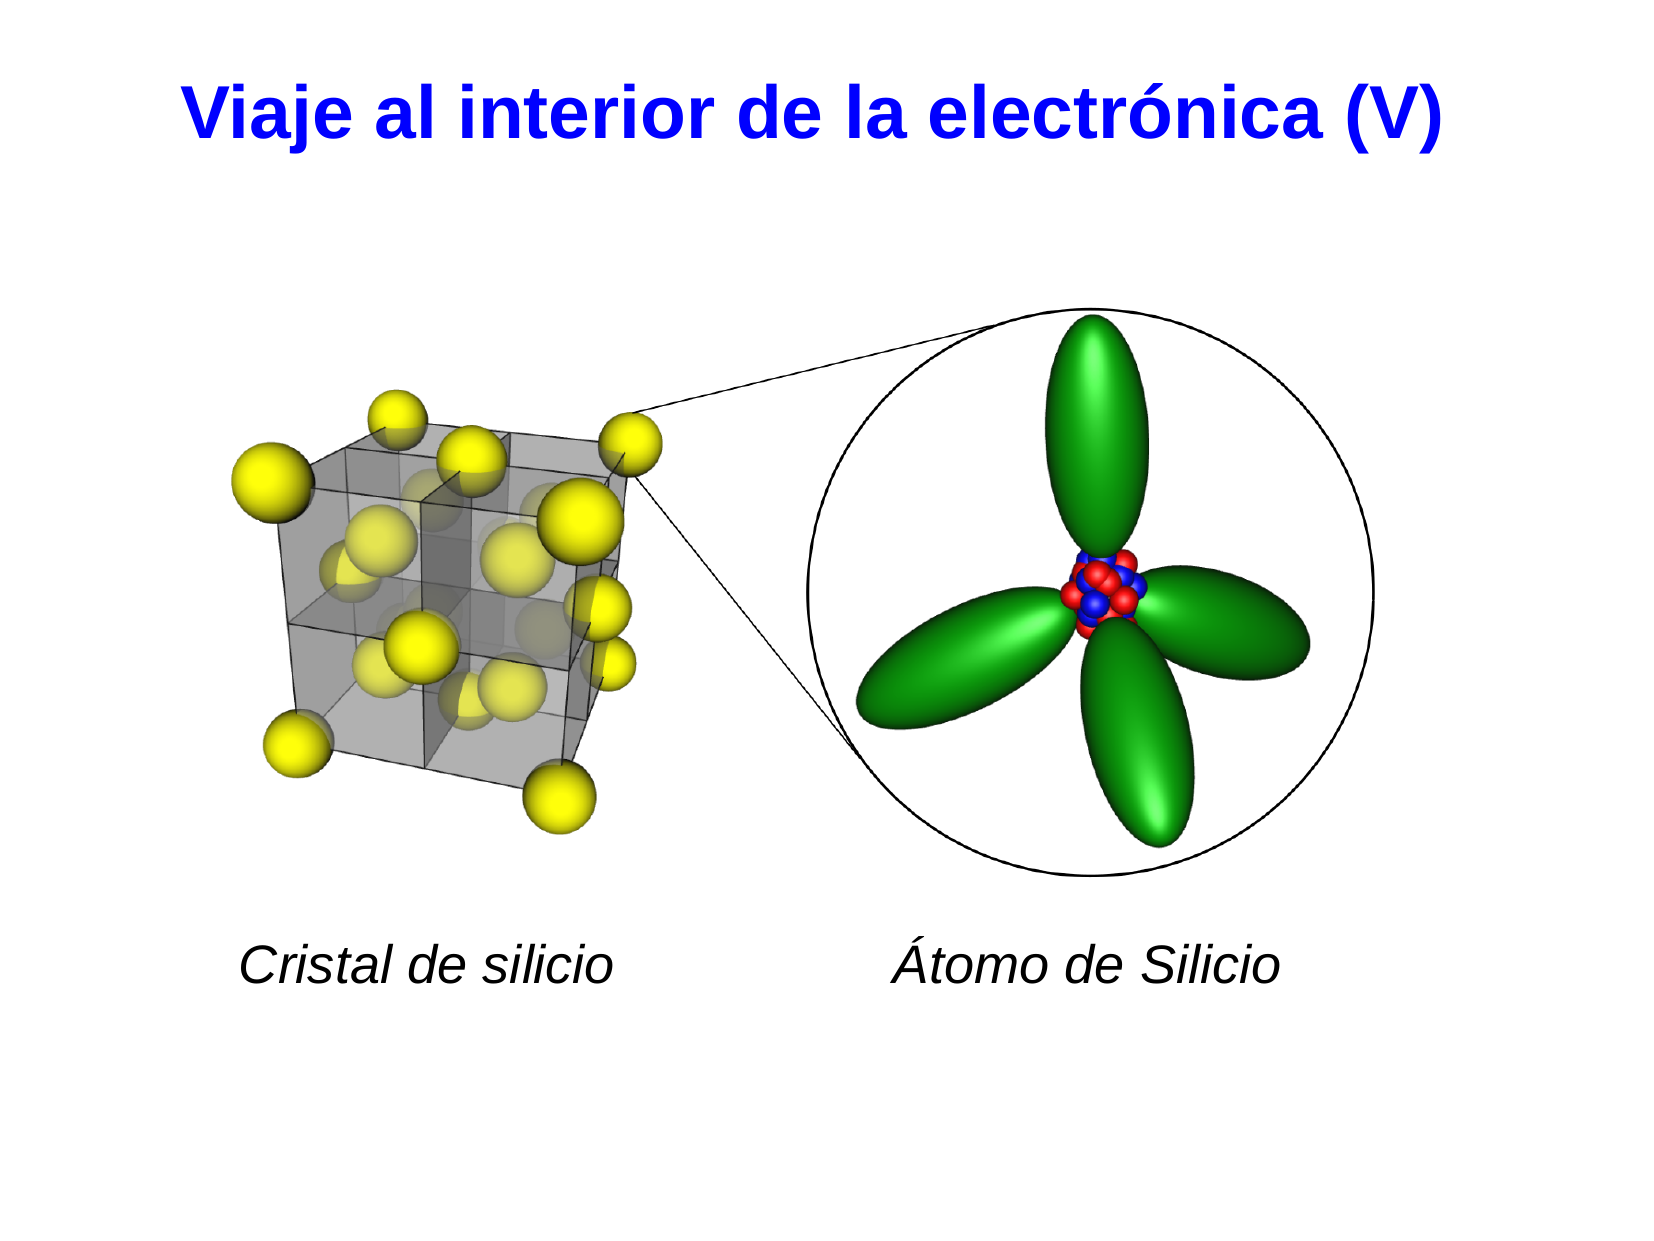

Viaje al interior de la electrónica (V)
Cristal de silicio
Átomo de Silicio